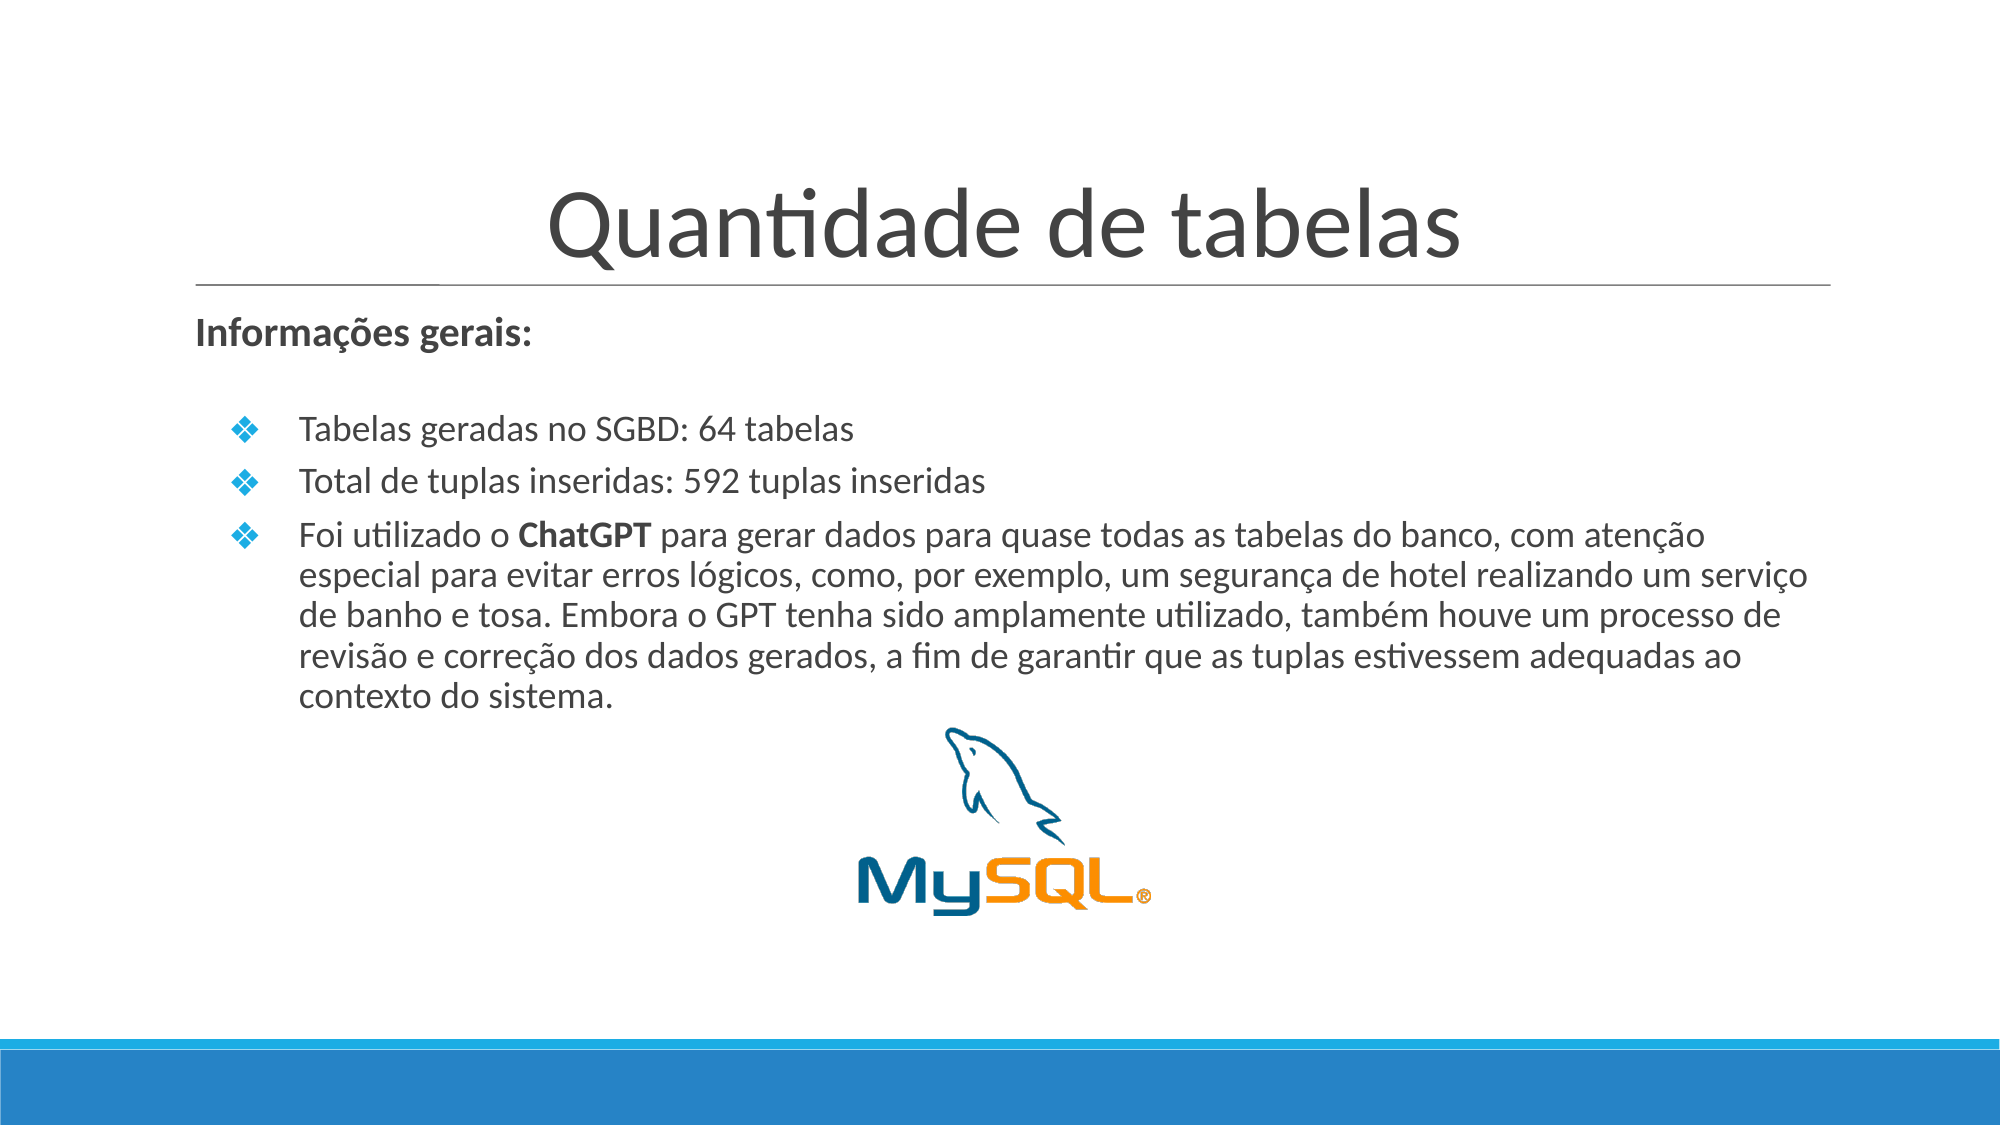

# Quantidade de tabelas
Informações gerais:
Tabelas geradas no SGBD: 64 tabelas
Total de tuplas inseridas: 592 tuplas inseridas
Foi utilizado o ChatGPT para gerar dados para quase todas as tabelas do banco, com atenção especial para evitar erros lógicos, como, por exemplo, um segurança de hotel realizando um serviço de banho e tosa. Embora o GPT tenha sido amplamente utilizado, também houve um processo de revisão e correção dos dados gerados, a fim de garantir que as tuplas estivessem adequadas ao contexto do sistema.